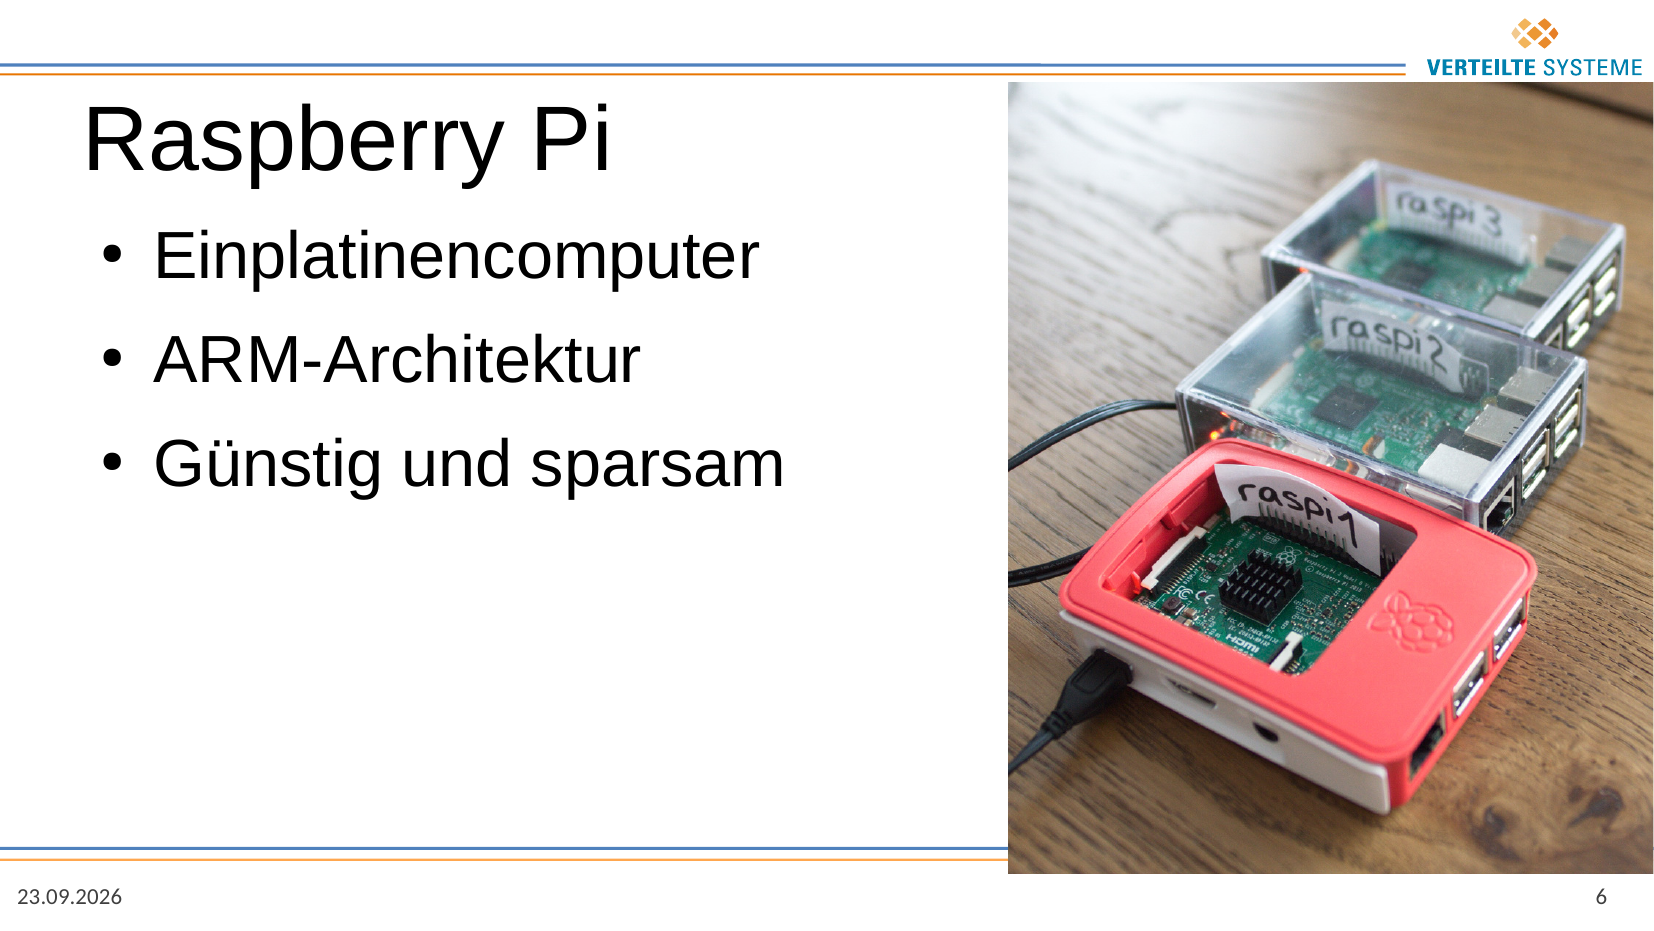

# Raspberry Pi
Einplatinencomputer
ARM-Architektur
Günstig und sparsam